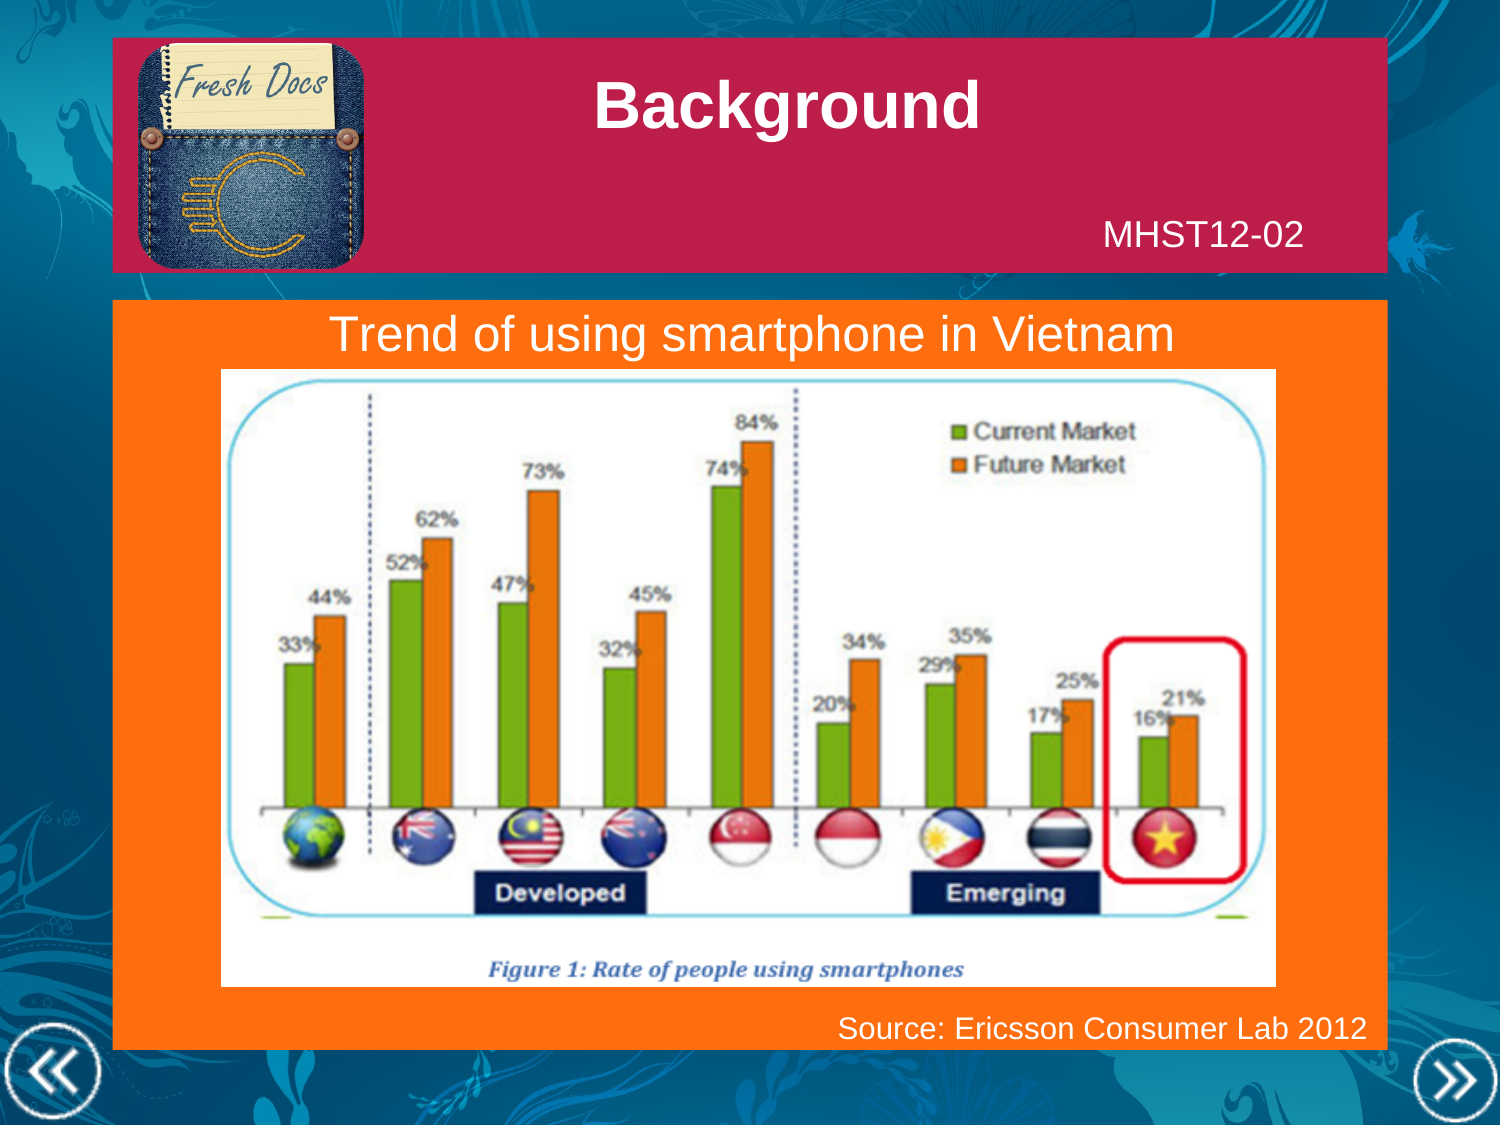

Background
MHST12-02
Trend of using smartphone in Vietnam
Source: Ericsson Consumer Lab 2012